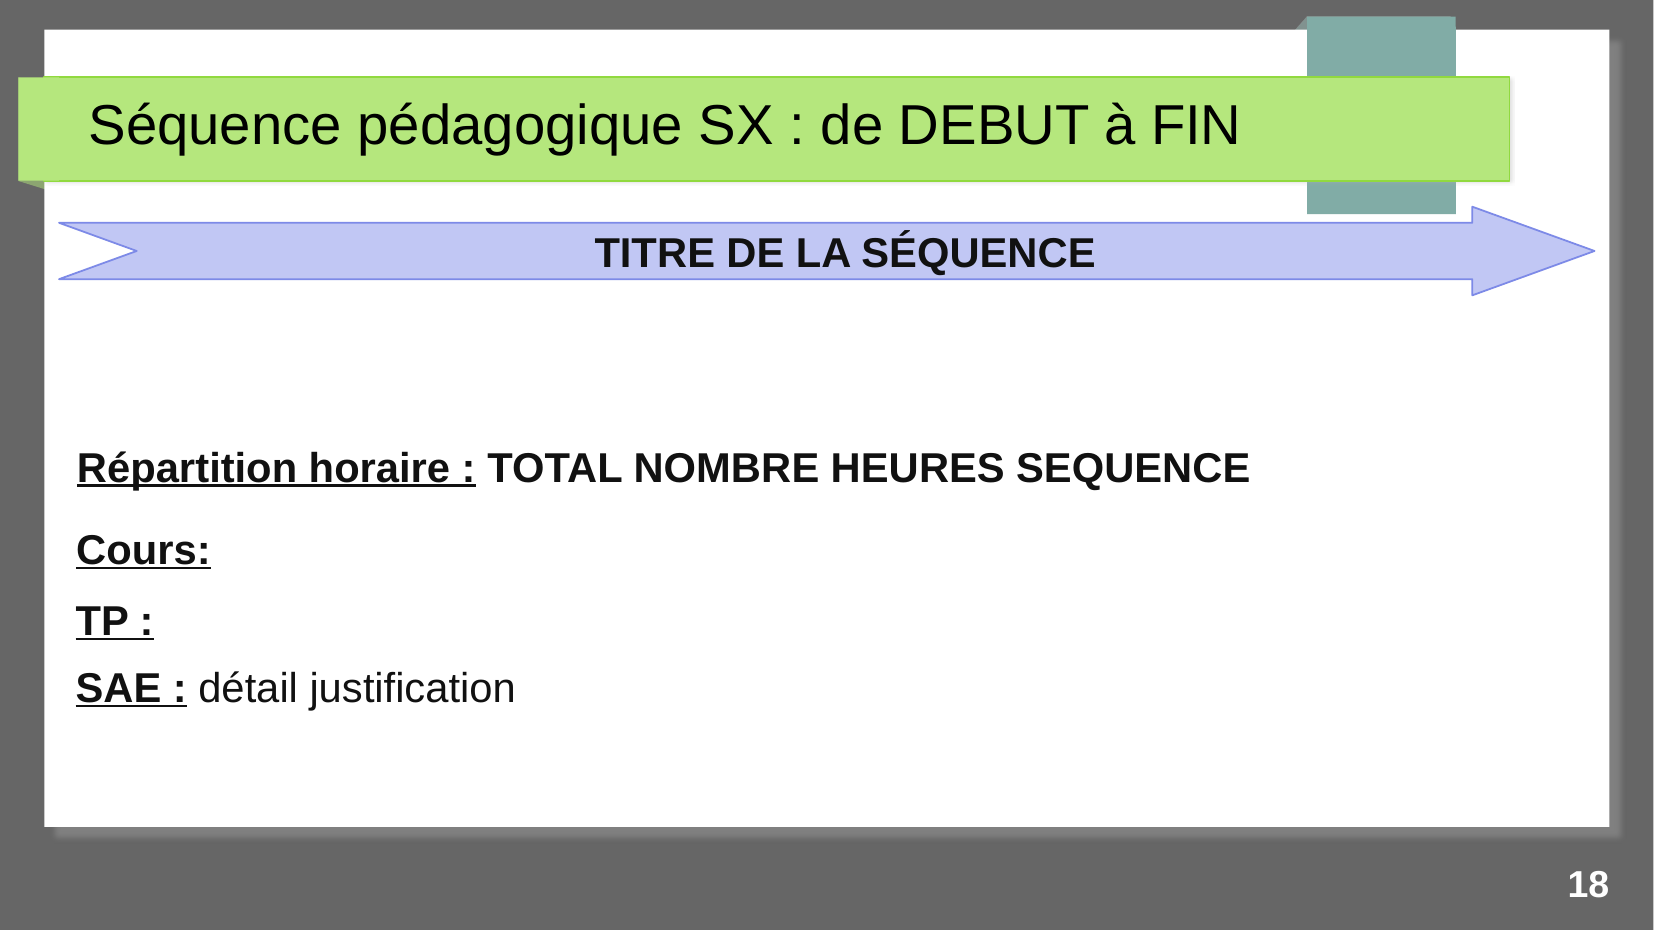

# Séquence pédagogique SX : de DEBUT à FIN
TITRE DE LA SÉQUENCE
Répartition horaire : TOTAL NOMBRE HEURES SEQUENCE
Cours:
TP :
SAE : détail justification